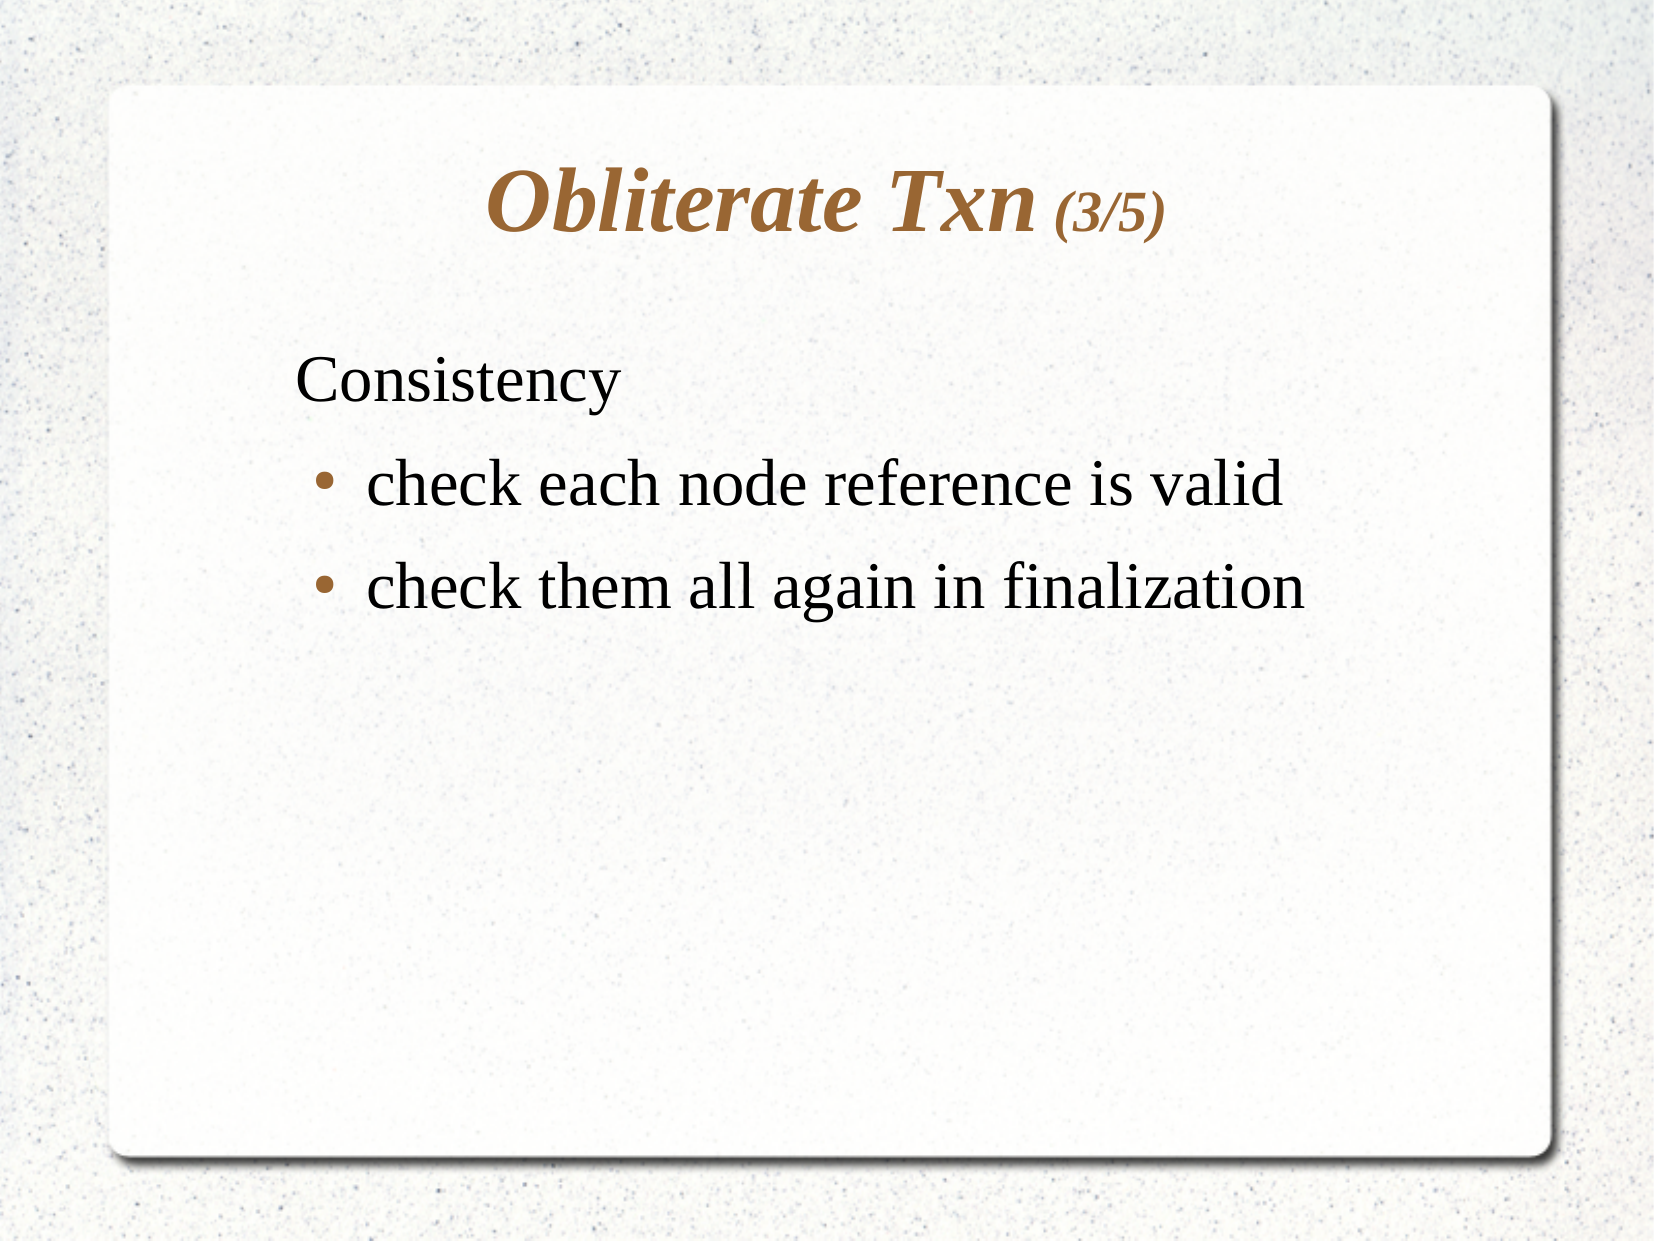

# Obliterate Txn (3/5)
Consistency
check each node reference is valid
check them all again in finalization